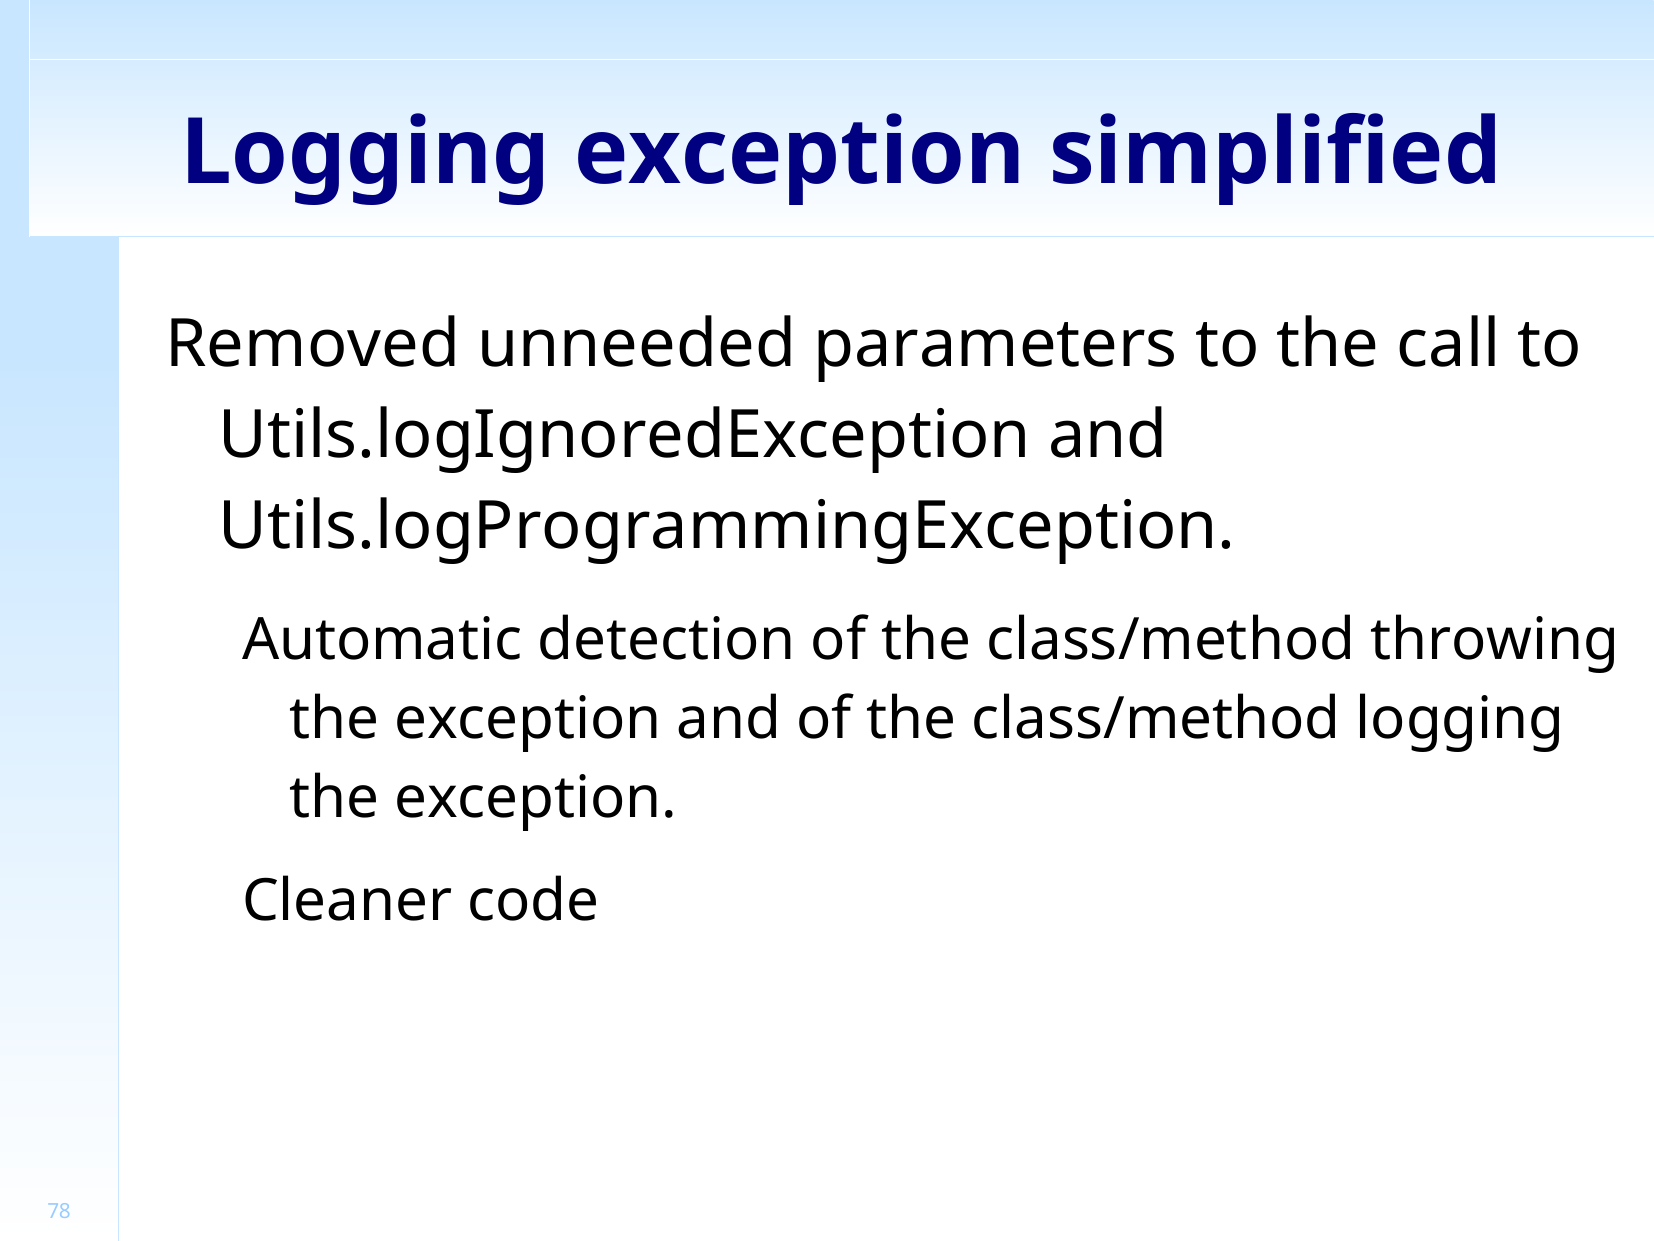

# Logging exception simplified
Removed unneeded parameters to the call to Utils.logIgnoredException and Utils.logProgrammingException.
Automatic detection of the class/method throwing the exception and of the class/method logging the exception.
Cleaner code